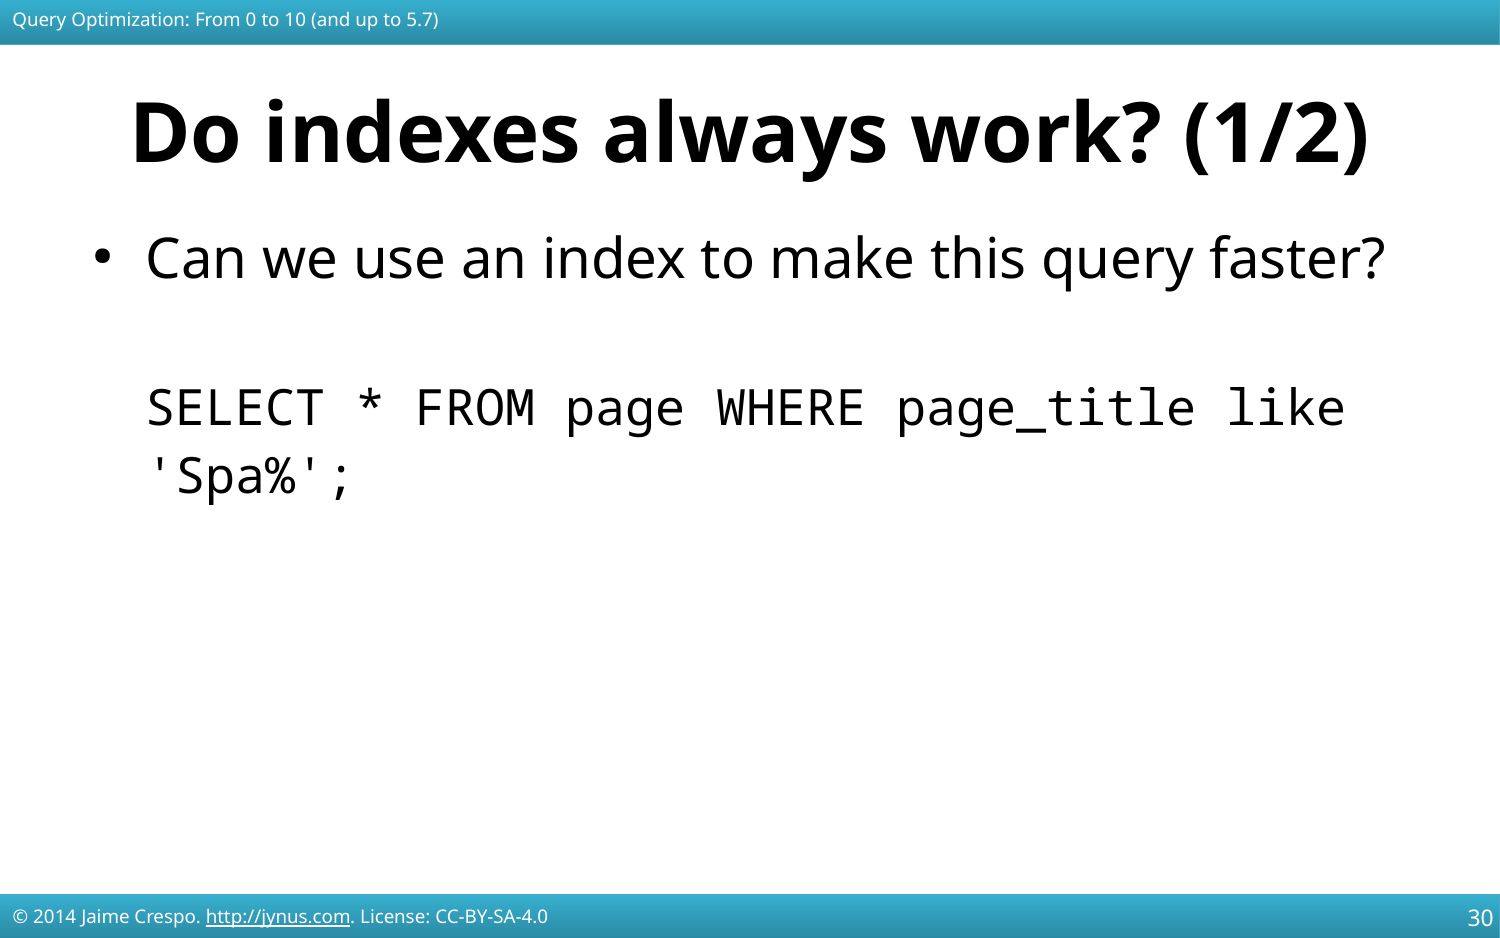

# Do indexes always work? (1/2)
Can we use an index to make this query faster?
SELECT * FROM page WHERE page_title like 'Spa%';